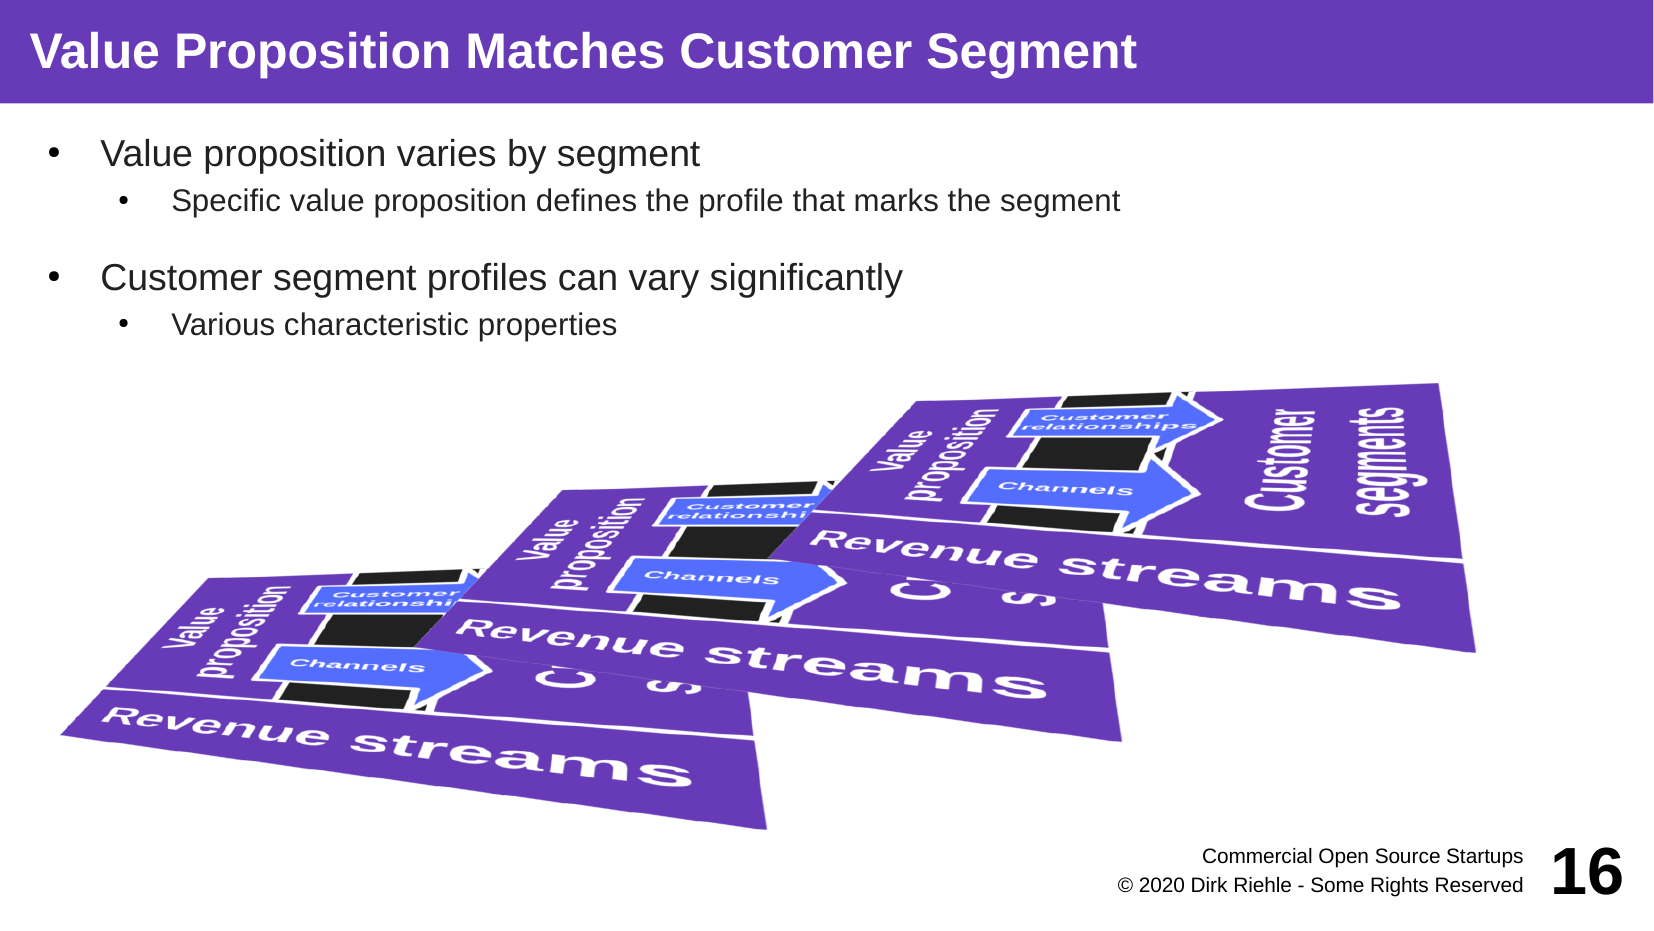

# Value Proposition Matches Customer Segment
Value proposition varies by segment
Specific value proposition defines the profile that marks the segment
Customer segment profiles can vary significantly
Various characteristic properties
Commercial Open Source Startups
16
© 2020 Dirk Riehle - Some Rights Reserved